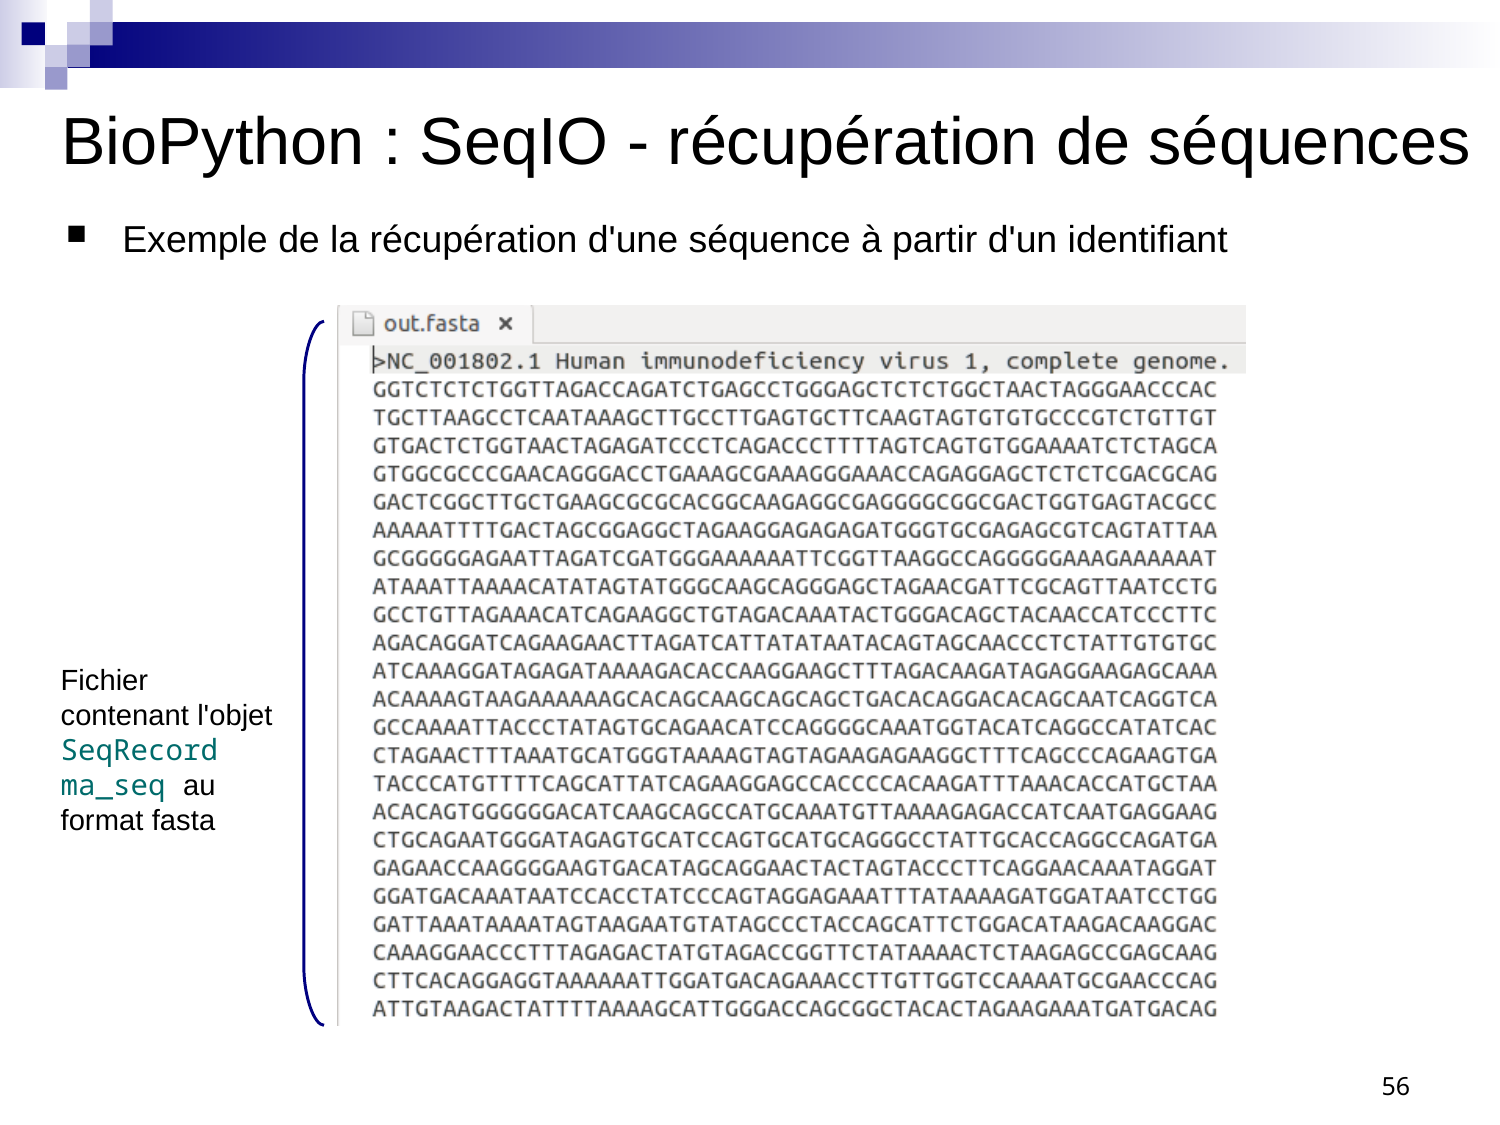

# BioPython : SeqIO - récupération de séquences
Exemple de la récupération d'une séquence à partir d'un identifiant
Fichier contenant l'objet SeqRecord ma_seq au format fasta
56